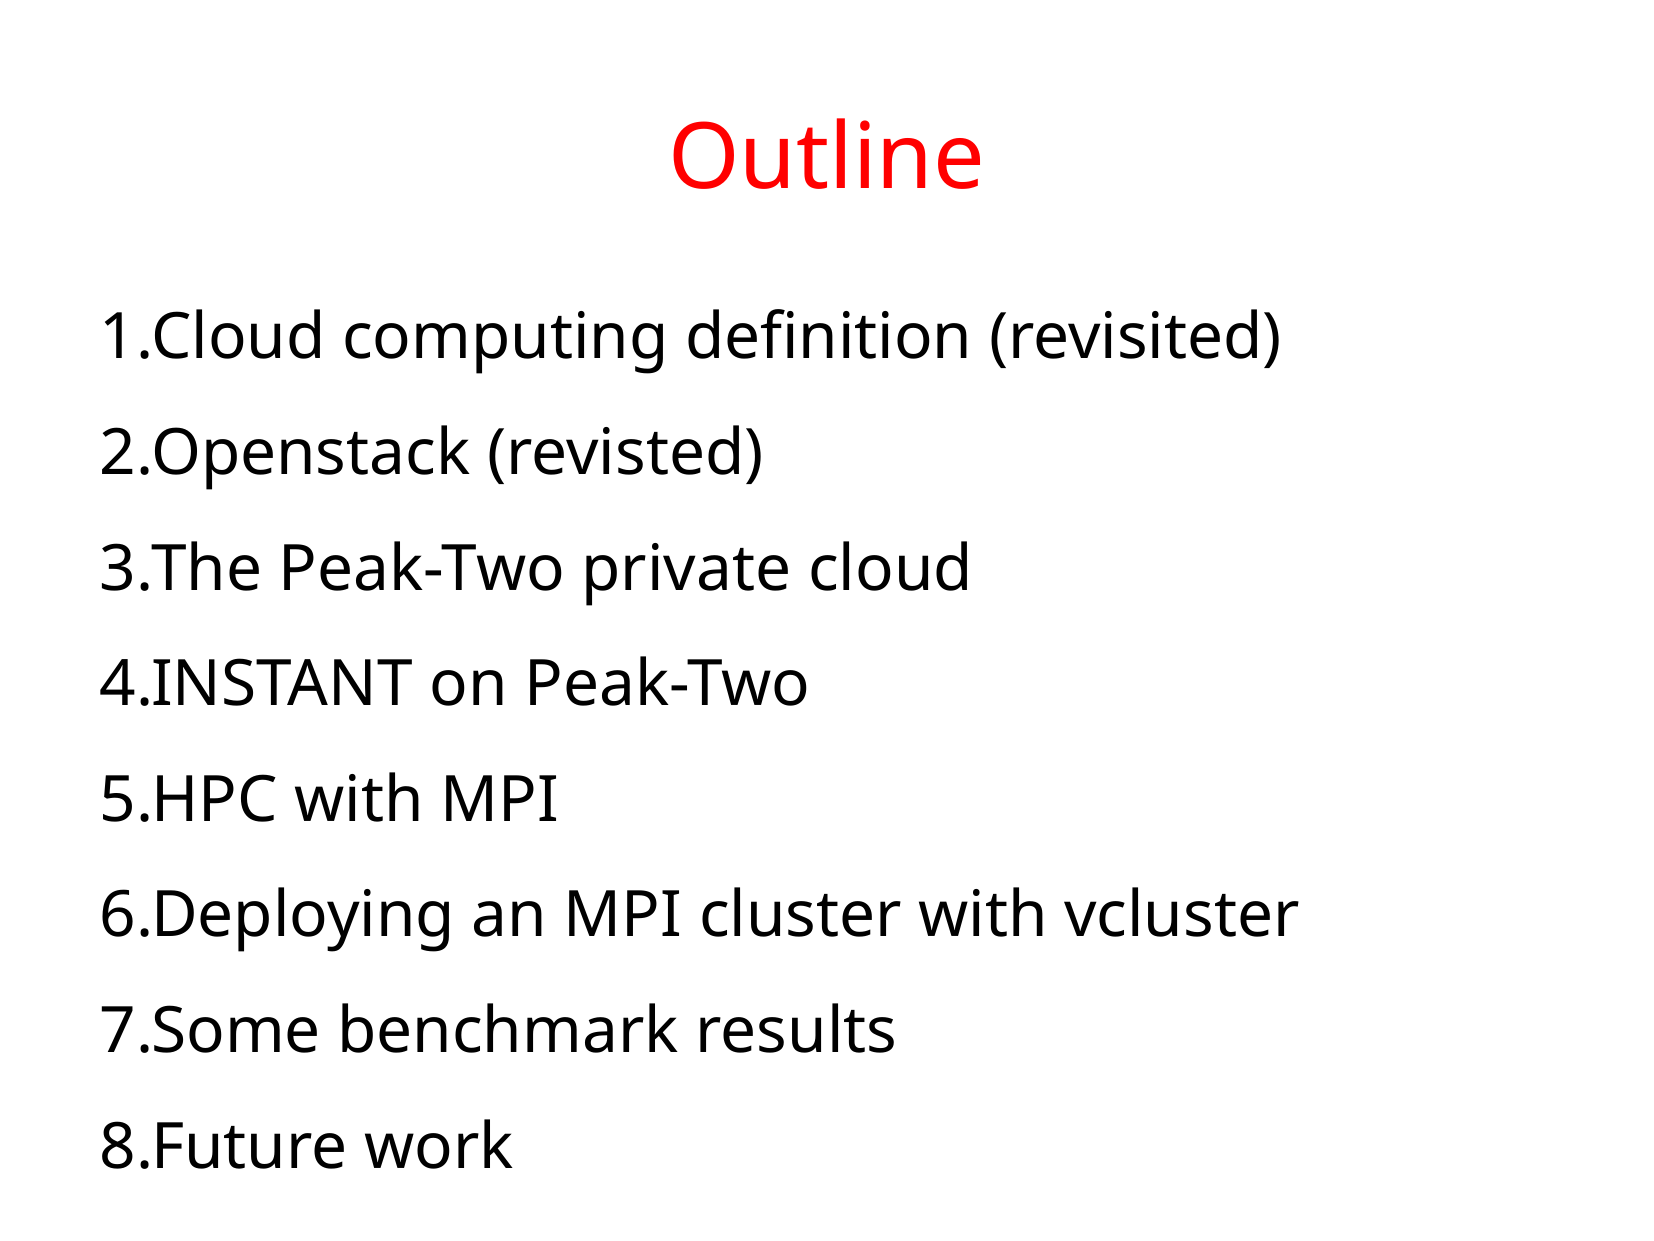

# Outline
Cloud computing definition (revisited)
Openstack (revisted)
The Peak-Two private cloud
INSTANT on Peak-Two
HPC with MPI
Deploying an MPI cluster with vcluster
Some benchmark results
Future work